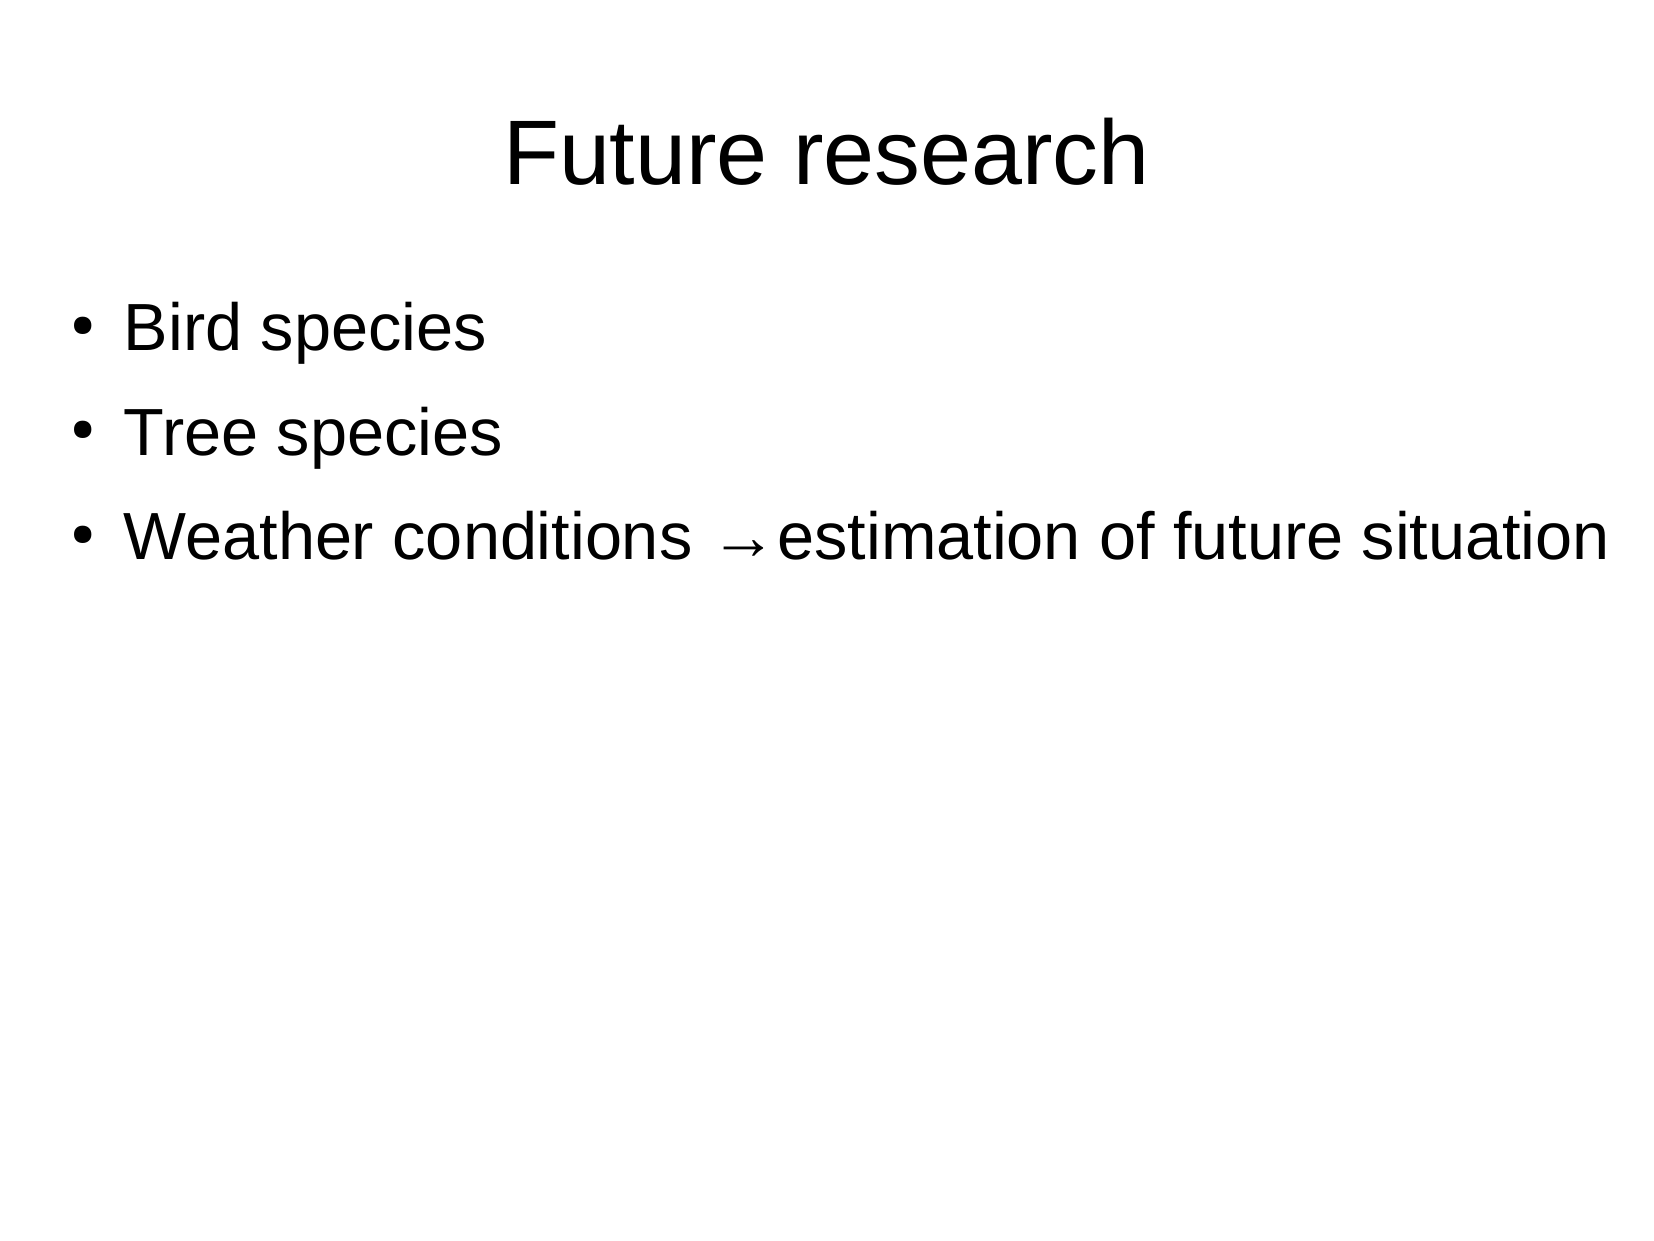

# Future research
Bird species
Tree species
Weather conditions →estimation of future situation